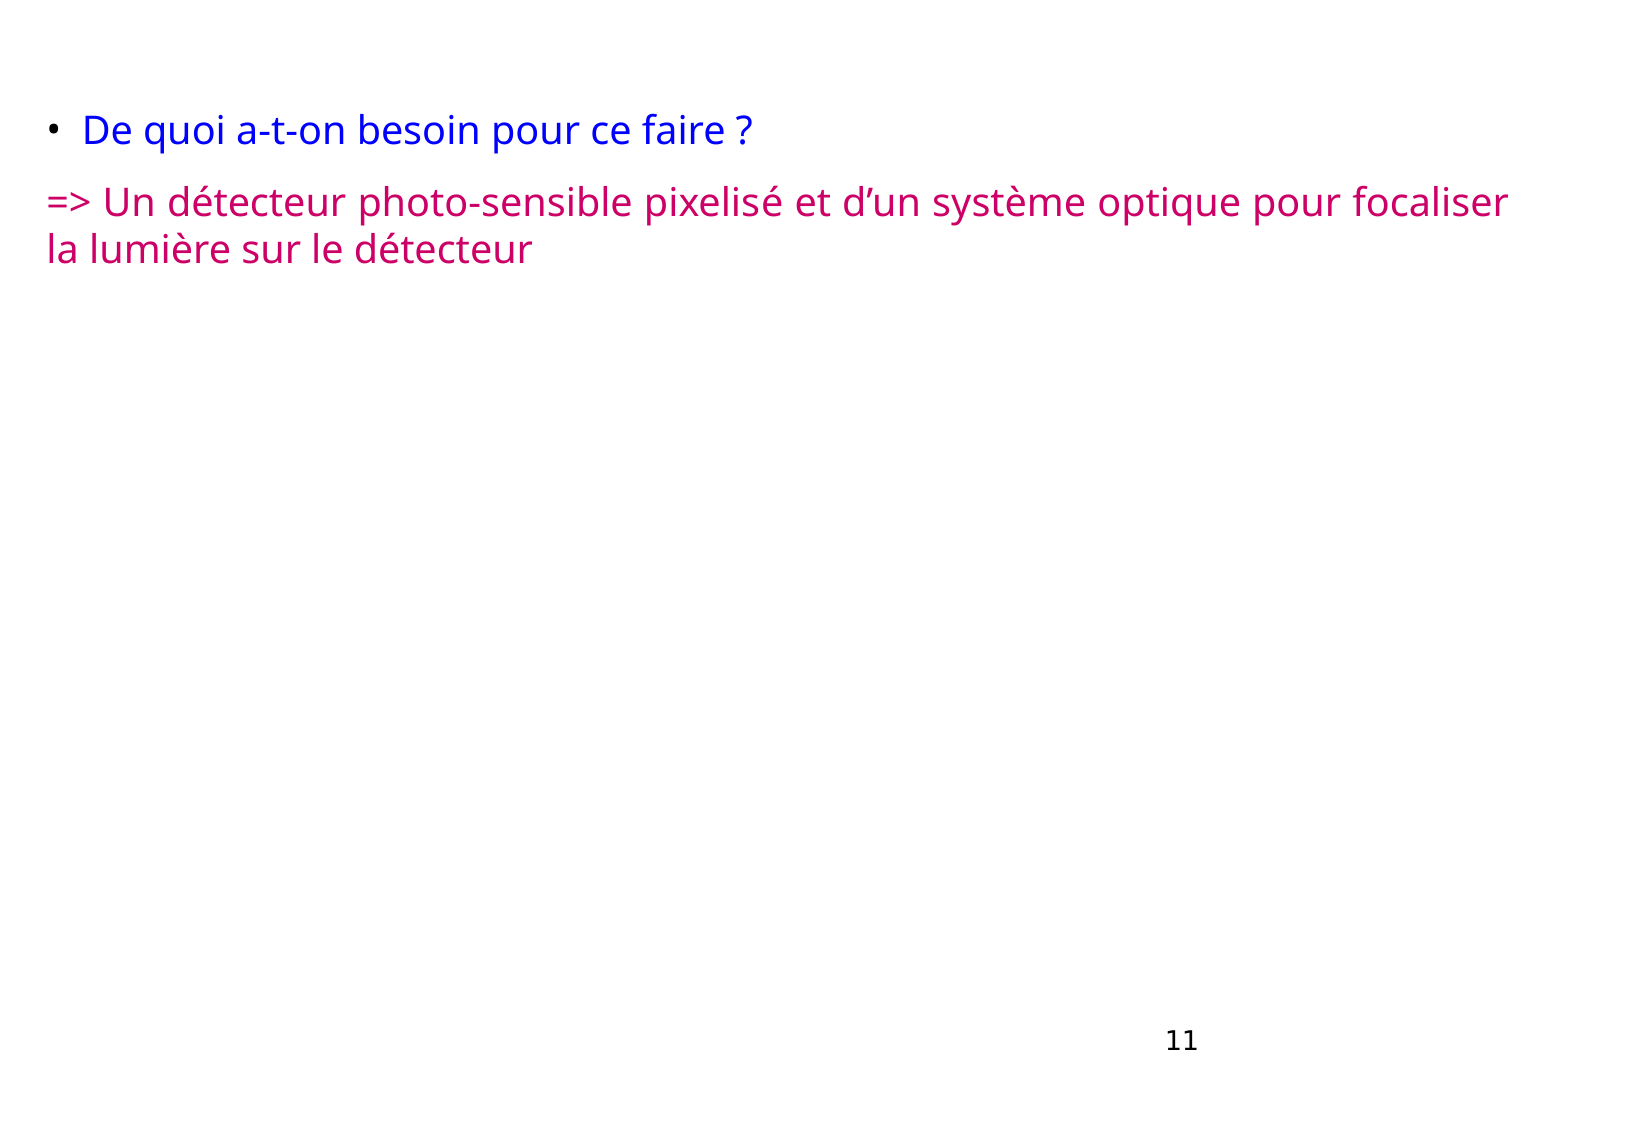

De quoi a-t-on besoin pour ce faire ?
=> Un détecteur photo-sensible pixelisé et d’un système optique pour focaliser la lumière sur le détecteur